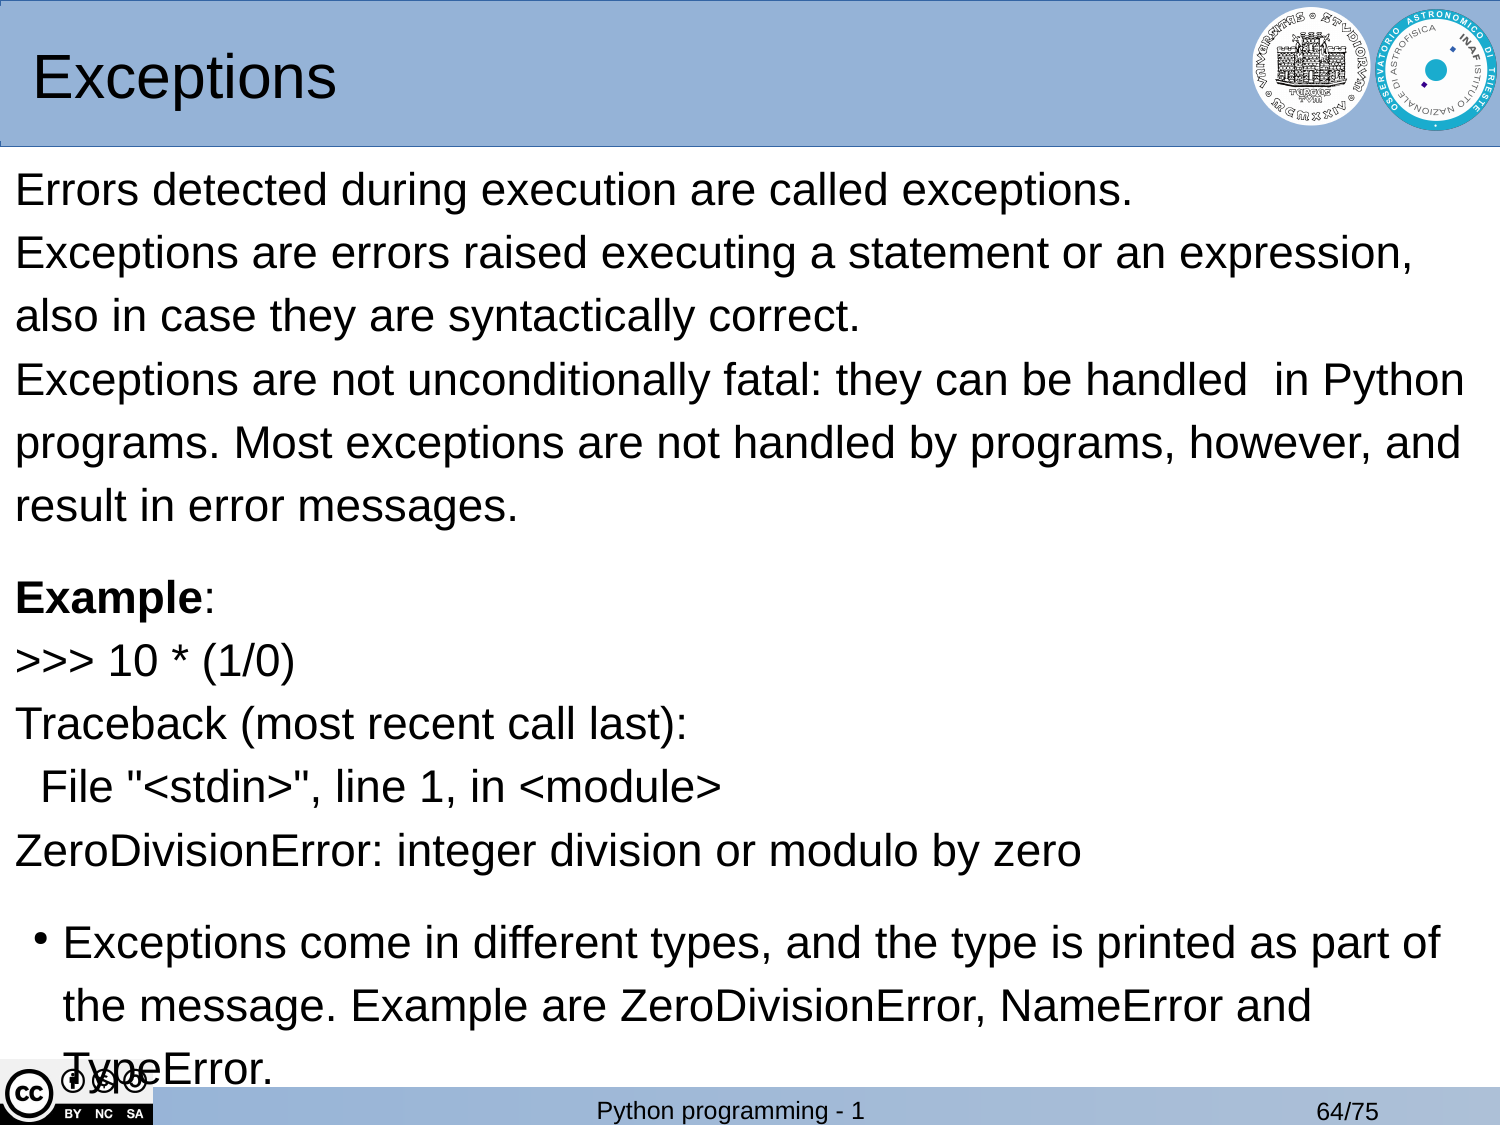

Exceptions
# Errors detected during execution are called exceptions.
Exceptions are errors raised executing a statement or an expression,
also in case they are syntactically correct.
Exceptions are not unconditionally fatal: they can be handled in Python programs. Most exceptions are not handled by programs, however, and result in error messages.
Example:
>>> 10 * (1/0)
Traceback (most recent call last):
 File "<stdin>", line 1, in <module>
ZeroDivisionError: integer division or modulo by zero
Exceptions come in different types, and the type is printed as part of the message. Example are ZeroDivisionError, NameError and TypeError.